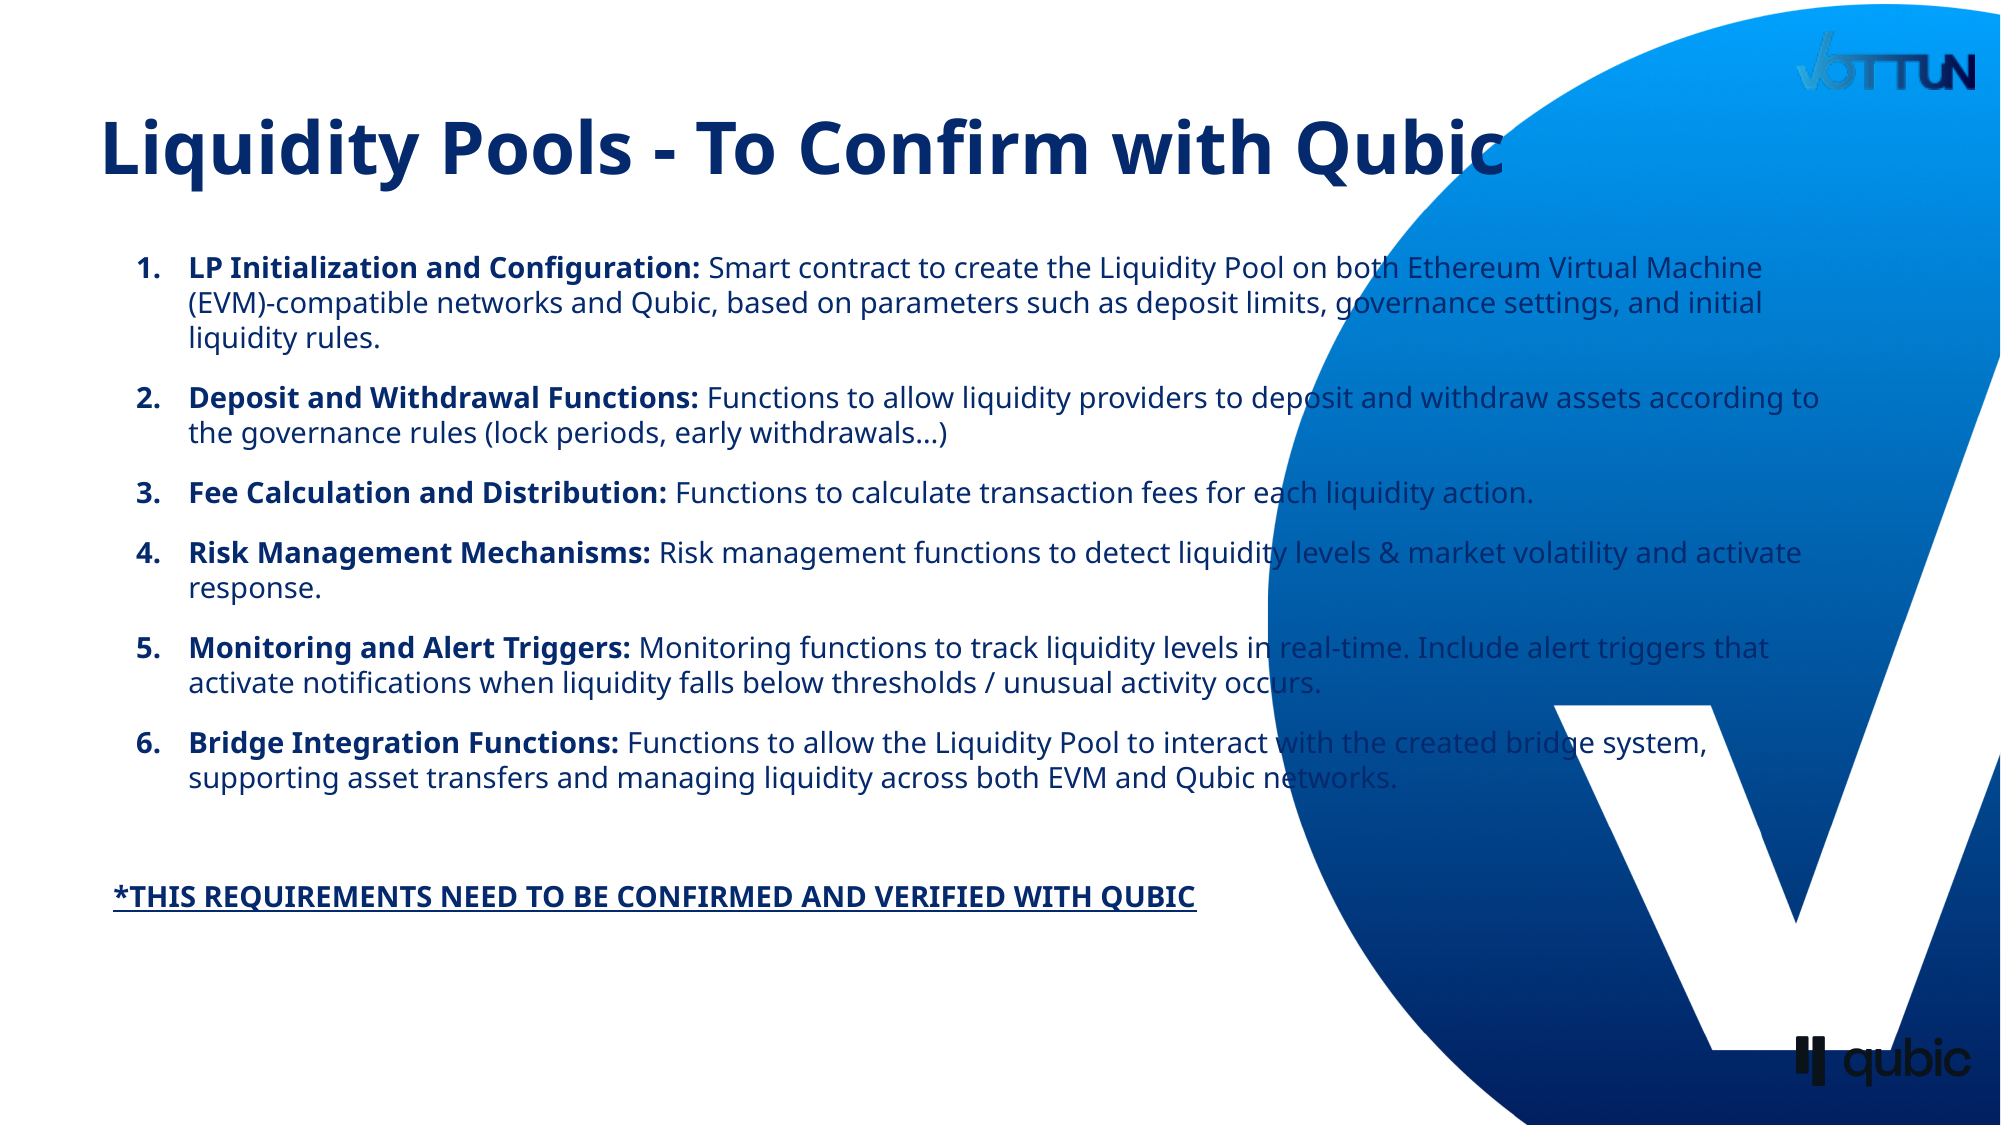

Liquidity Pools - To Confirm with Qubic
LP Initialization and Configuration: Smart contract to create the Liquidity Pool on both Ethereum Virtual Machine (EVM)-compatible networks and Qubic, based on parameters such as deposit limits, governance settings, and initial liquidity rules.
Deposit and Withdrawal Functions: Functions to allow liquidity providers to deposit and withdraw assets according to the governance rules (lock periods, early withdrawals…)
Fee Calculation and Distribution: Functions to calculate transaction fees for each liquidity action.
Risk Management Mechanisms: Risk management functions to detect liquidity levels & market volatility and activate response.
Monitoring and Alert Triggers: Monitoring functions to track liquidity levels in real-time. Include alert triggers that activate notifications when liquidity falls below thresholds / unusual activity occurs.
Bridge Integration Functions: Functions to allow the Liquidity Pool to interact with the created bridge system, supporting asset transfers and managing liquidity across both EVM and Qubic networks.
*THIS REQUIREMENTS NEED TO BE CONFIRMED AND VERIFIED WITH QUBIC